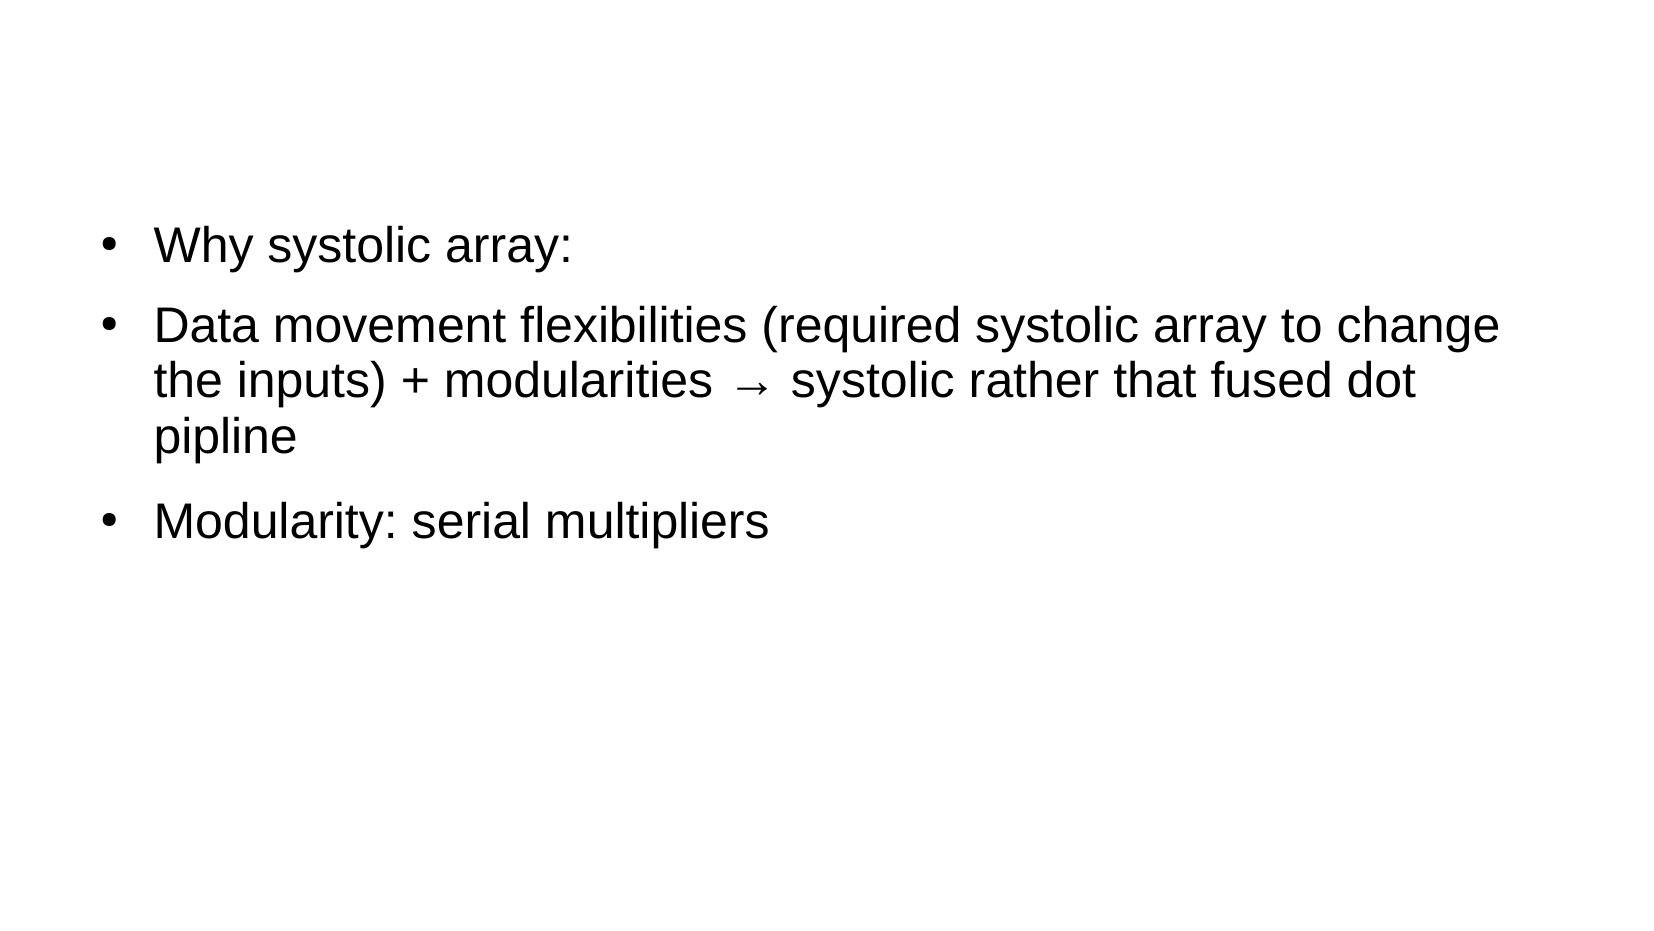

#
Why systolic array:
Data movement flexibilities (required systolic array to change the inputs) + modularities → systolic rather that fused dot pipline
Modularity: serial multipliers